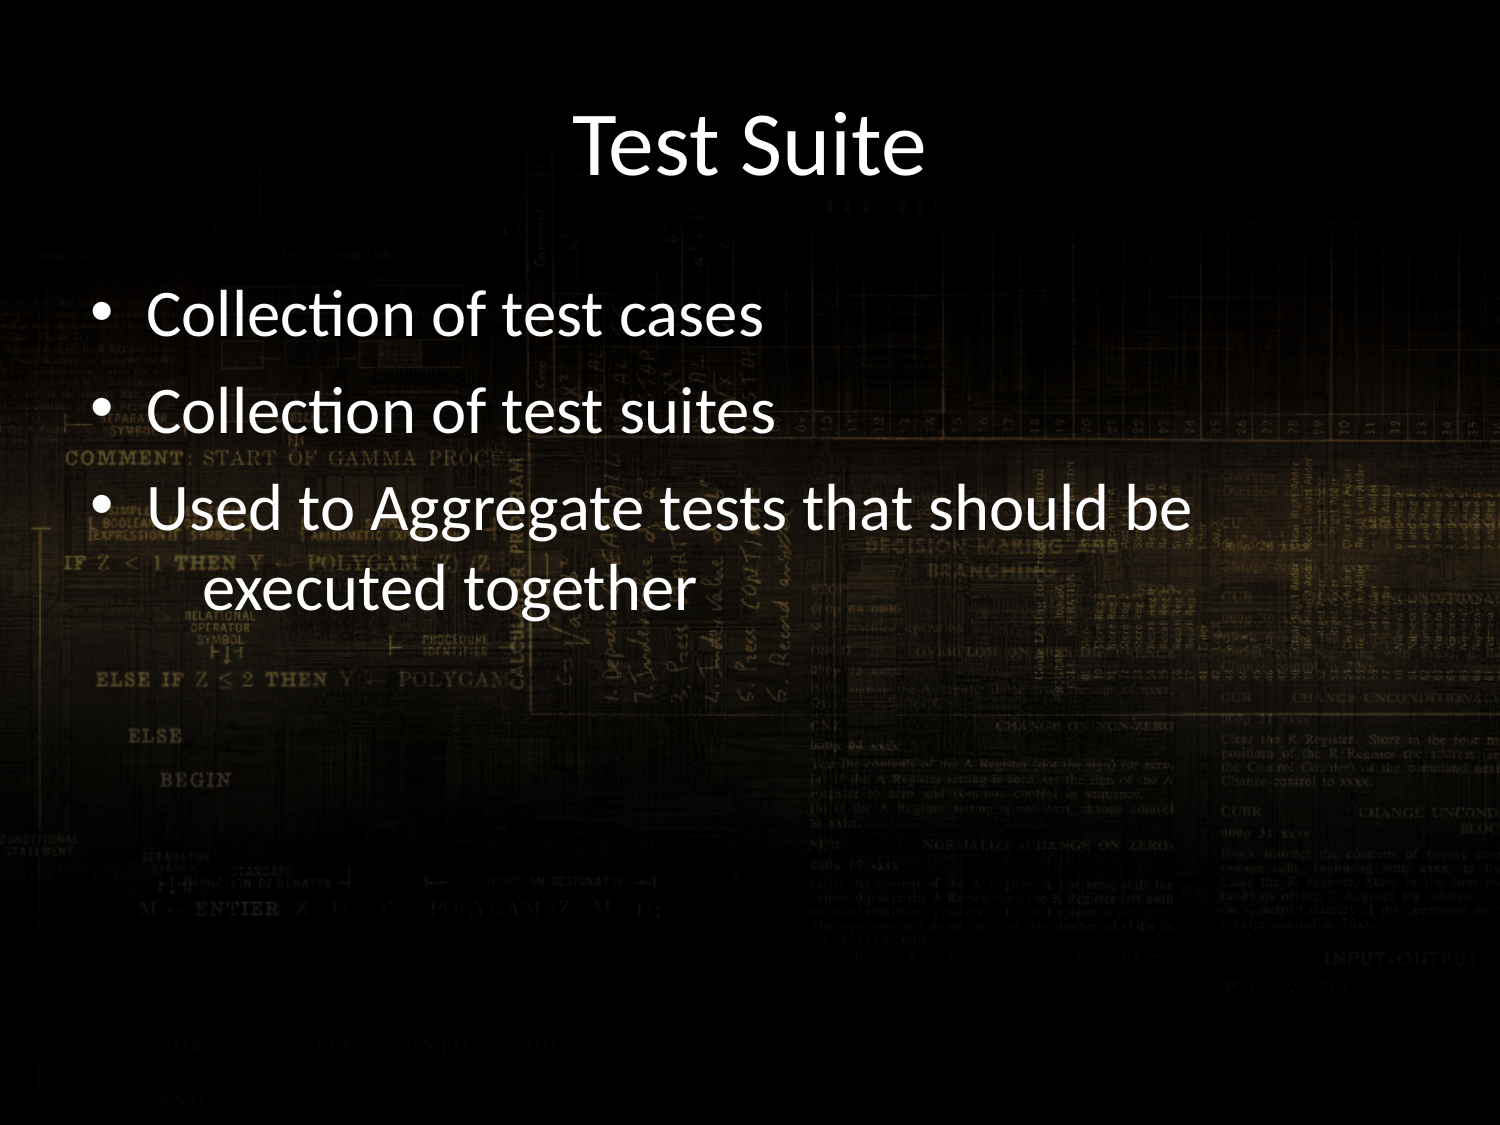

# Test Suite
Collection of test cases
Collection of test suites
Used to Aggregate tests that should be executed together